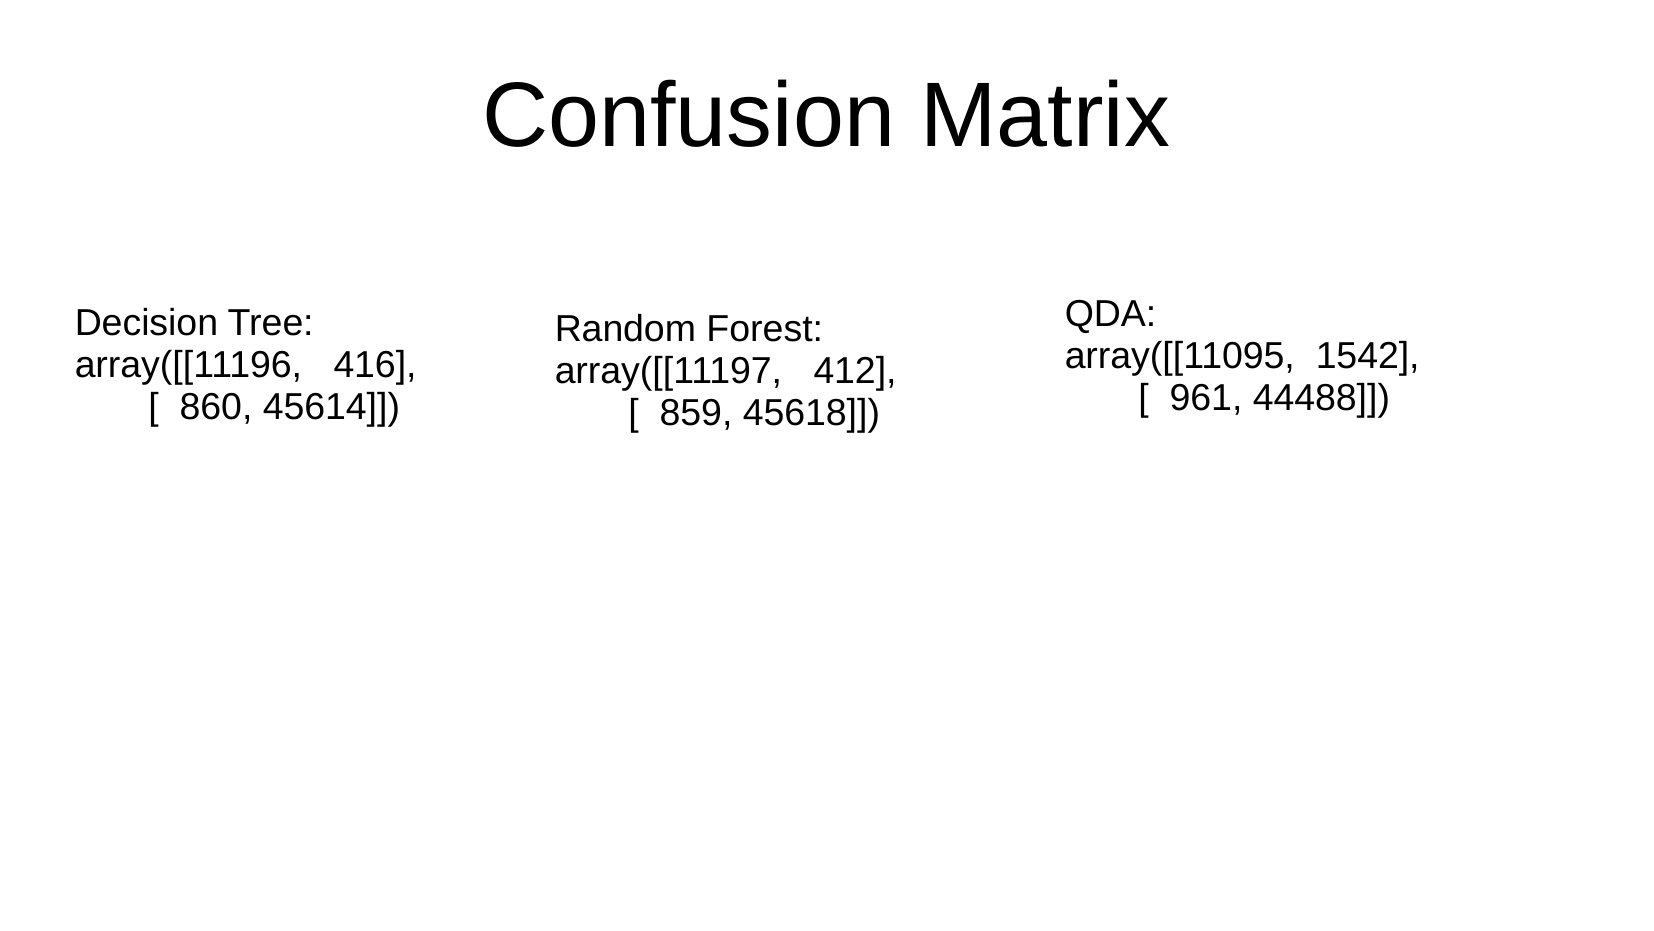

# Confusion Matrix
QDA:
array([[11095, 1542],
 [ 961, 44488]])
Decision Tree:
array([[11196, 416],
 [ 860, 45614]])
Random Forest:
array([[11197, 412],
 [ 859, 45618]])